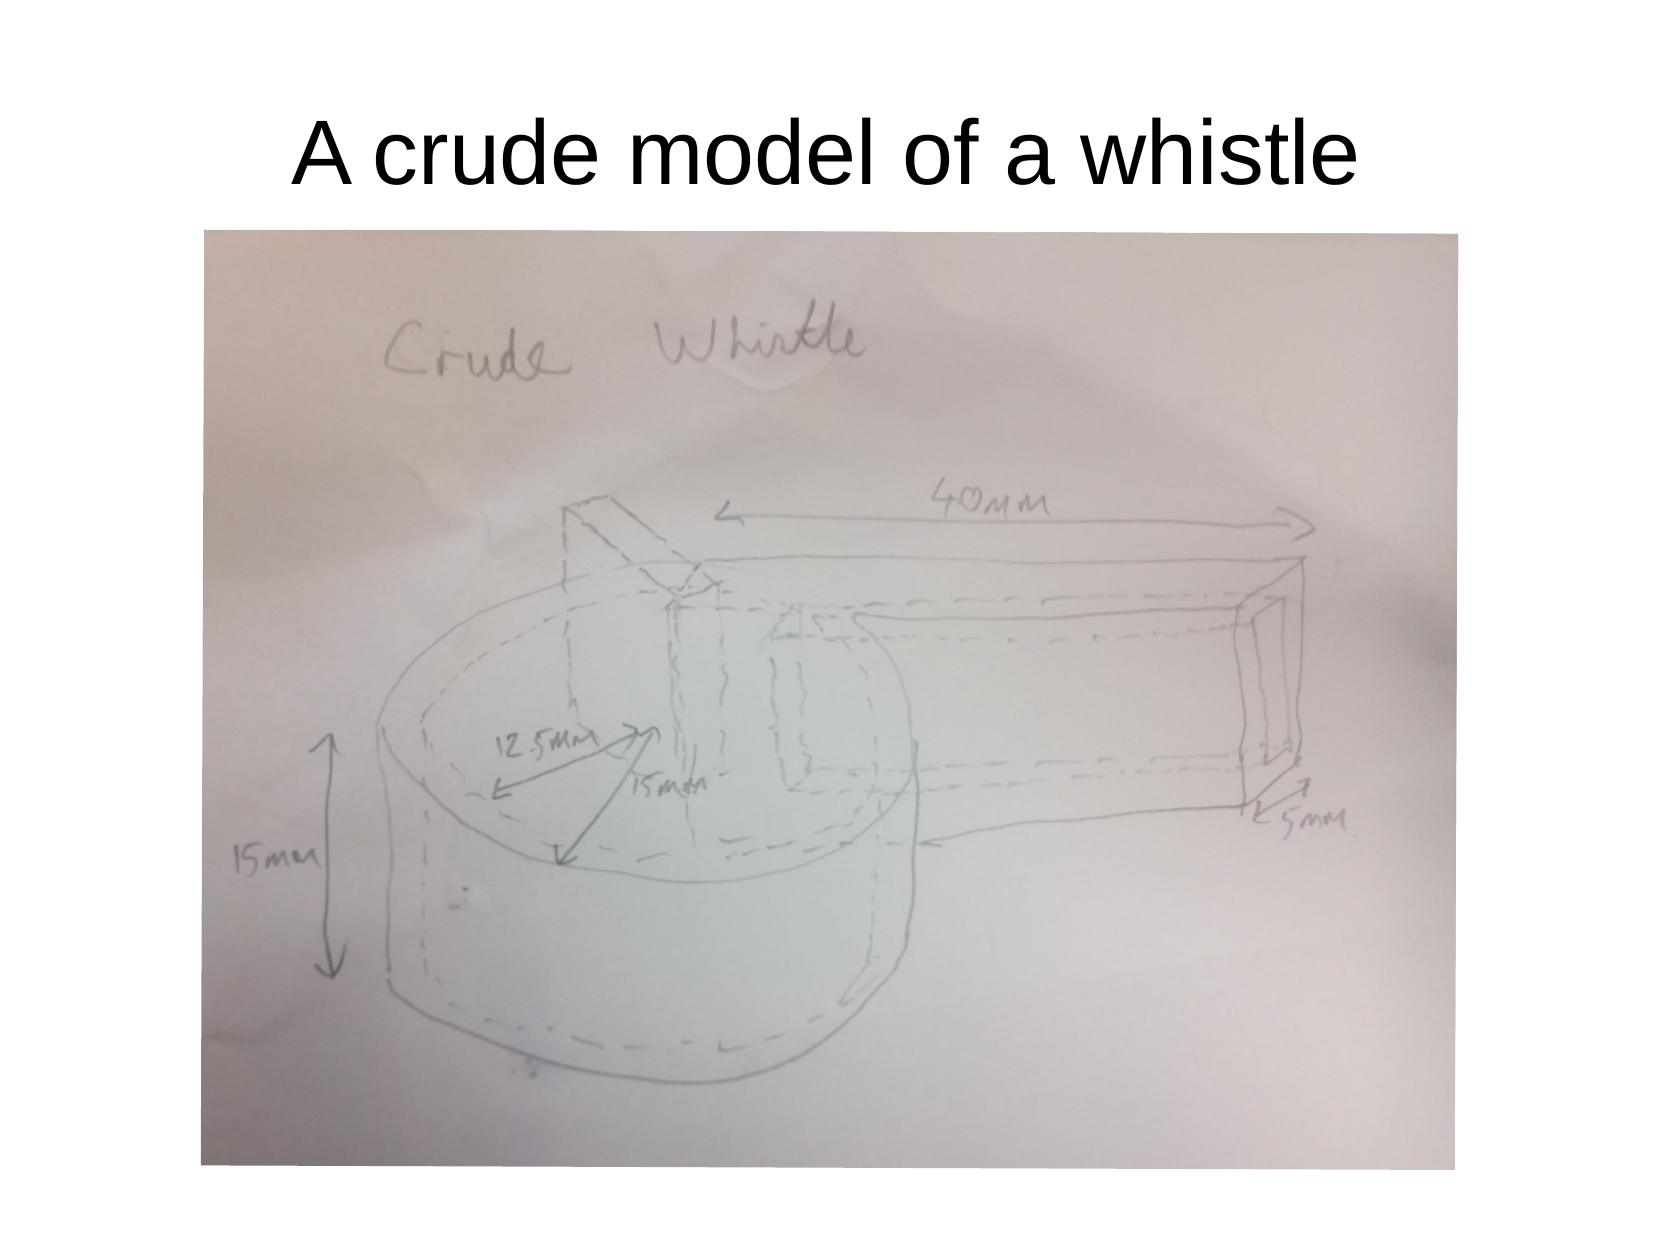

# A crude model of a whistle